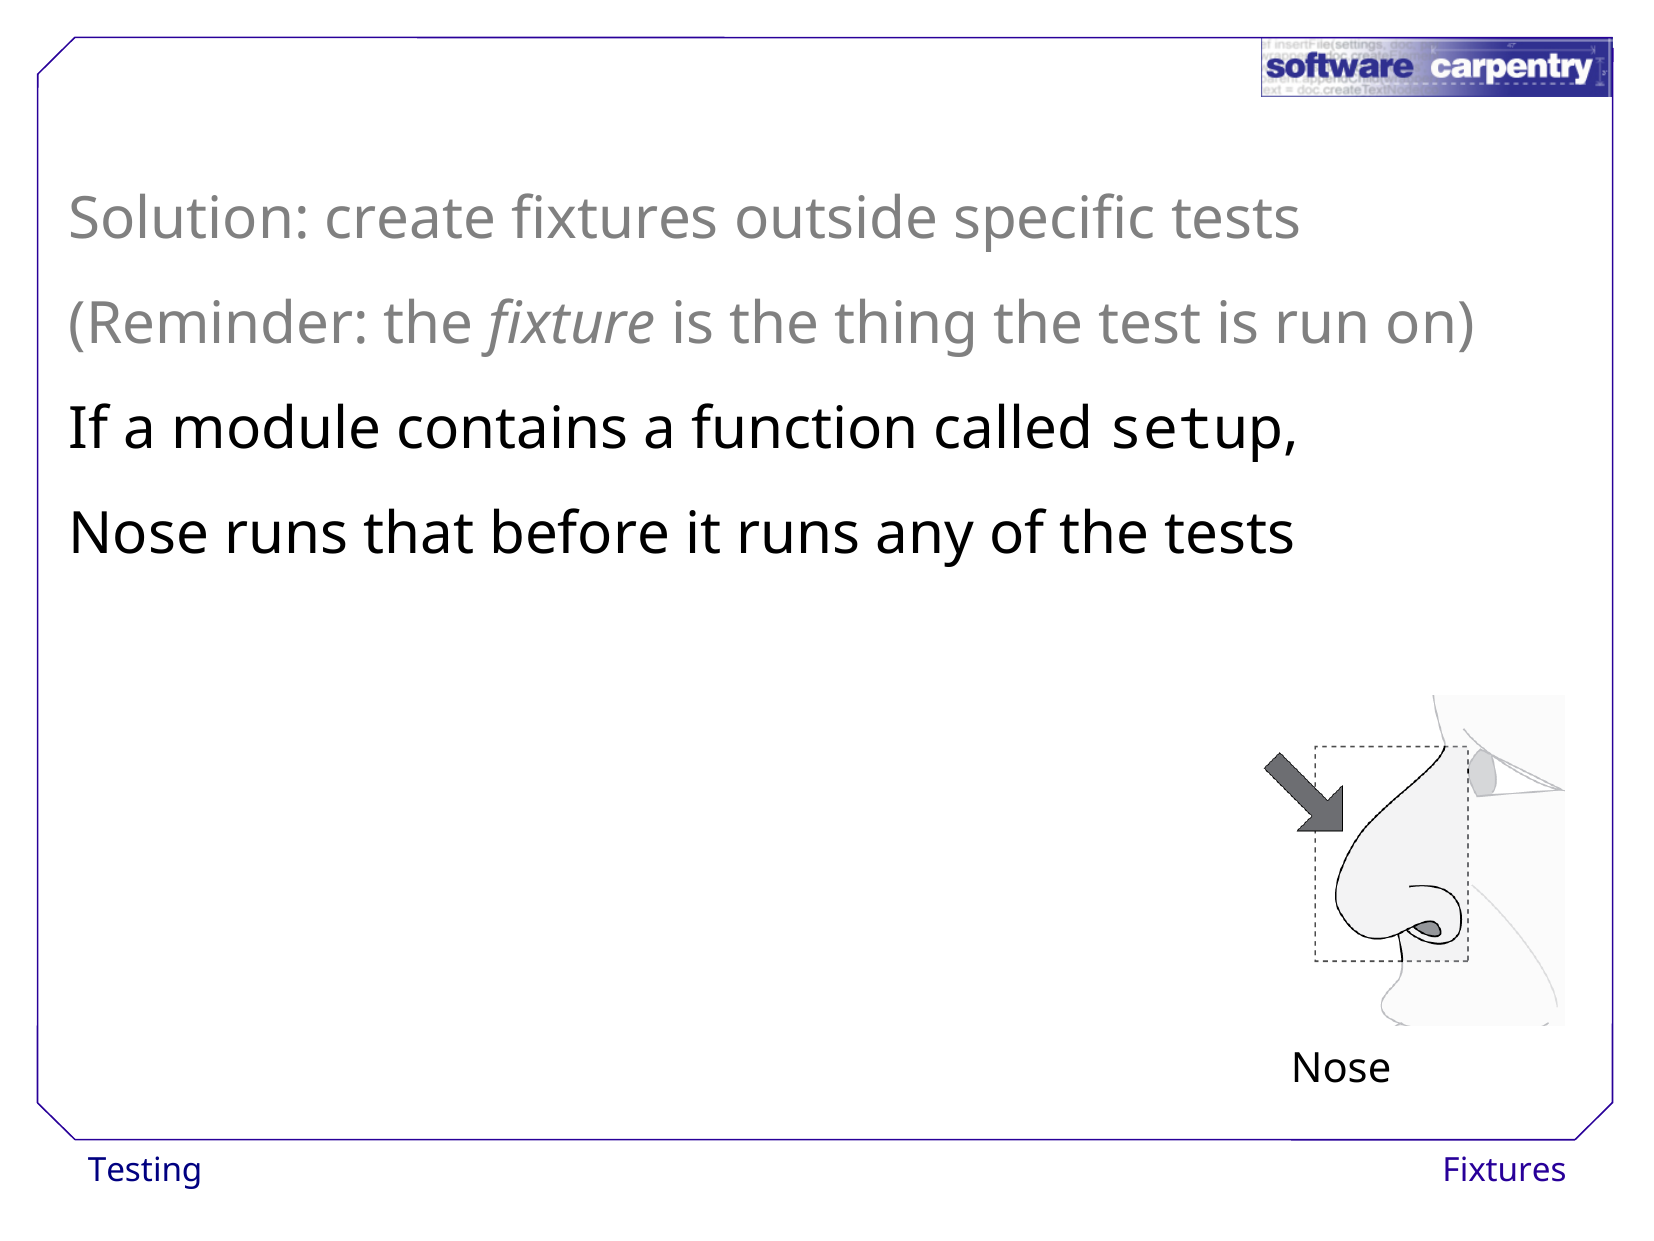

Solution: create fixtures outside specific tests
(Reminder: the fixture is the thing the test is run on)
If a module contains a function called setup,
Nose runs that before it runs any of the tests
Nose